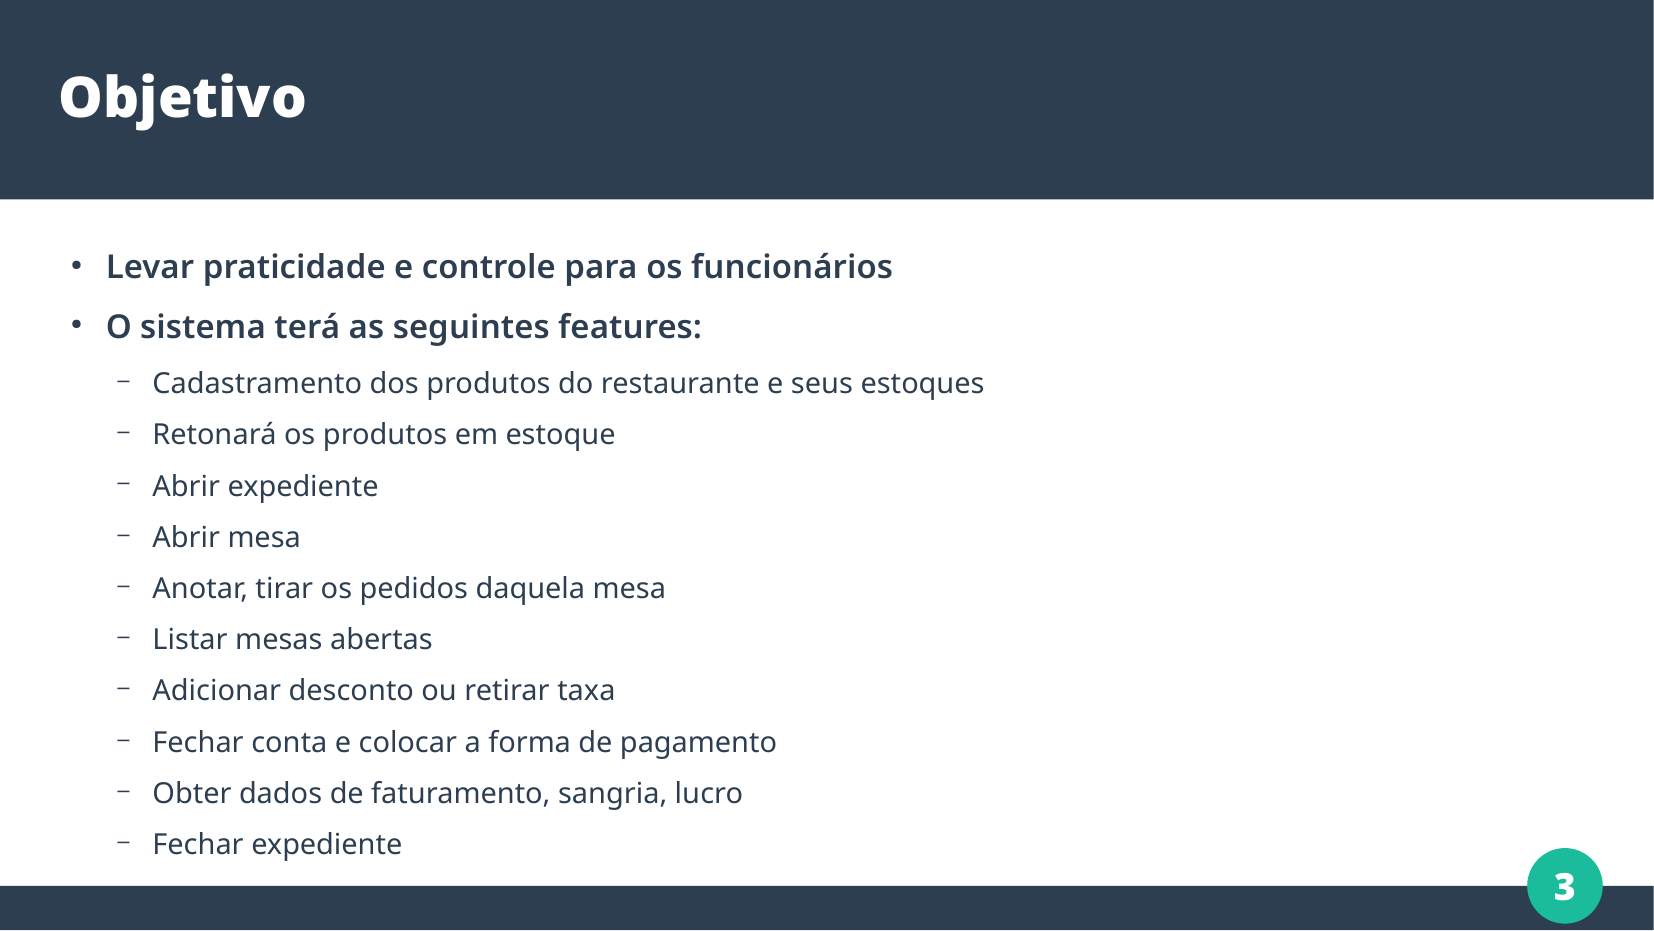

# Objetivo
Levar praticidade e controle para os funcionários
O sistema terá as seguintes features:
Cadastramento dos produtos do restaurante e seus estoques
Retonará os produtos em estoque
Abrir expediente
Abrir mesa
Anotar, tirar os pedidos daquela mesa
Listar mesas abertas
Adicionar desconto ou retirar taxa
Fechar conta e colocar a forma de pagamento
Obter dados de faturamento, sangria, lucro
Fechar expediente